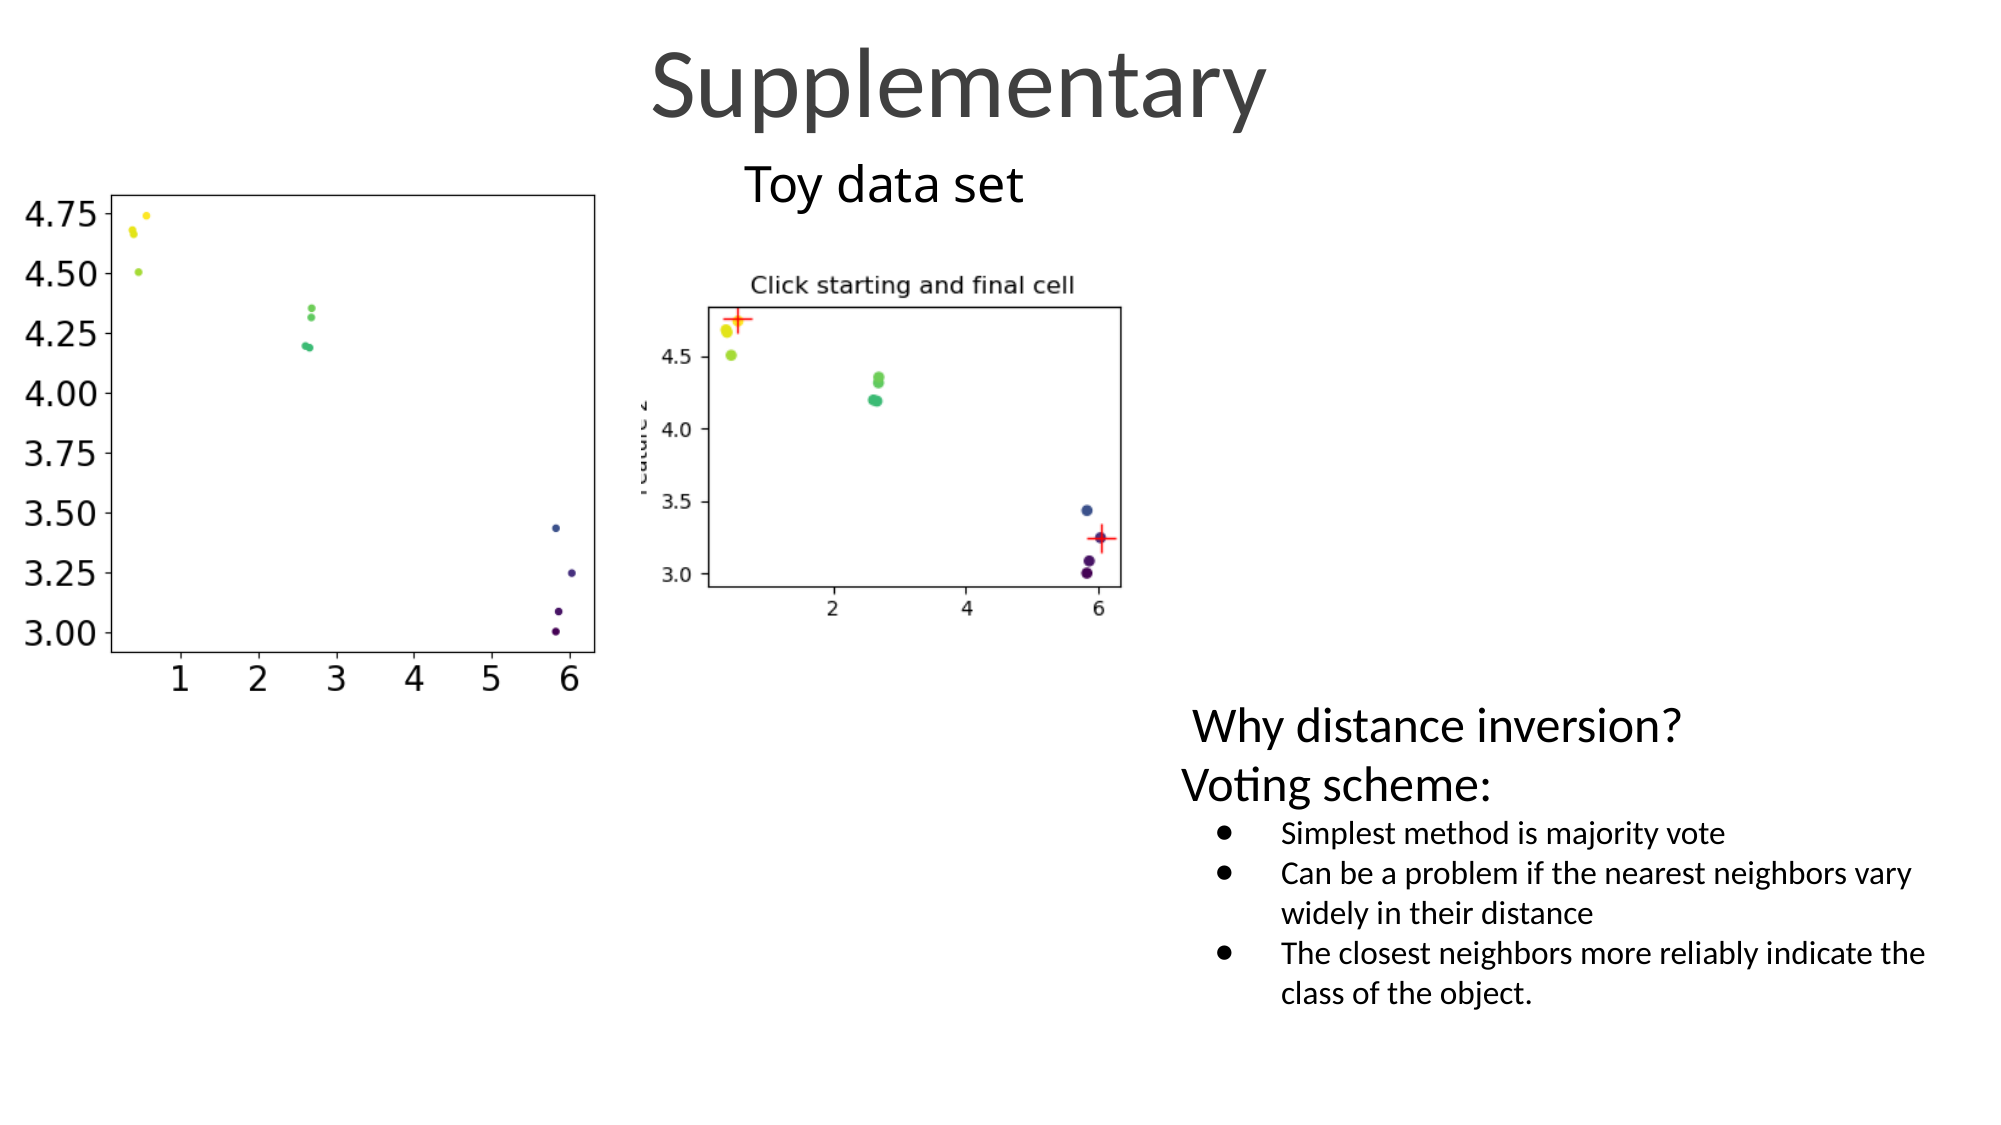

Supplementary
Toy data set
Why distance inversion?
Voting scheme:
Simplest method is majority vote
Can be a problem if the nearest neighbors vary widely in their distance
The closest neighbors more reliably indicate the class of the object.